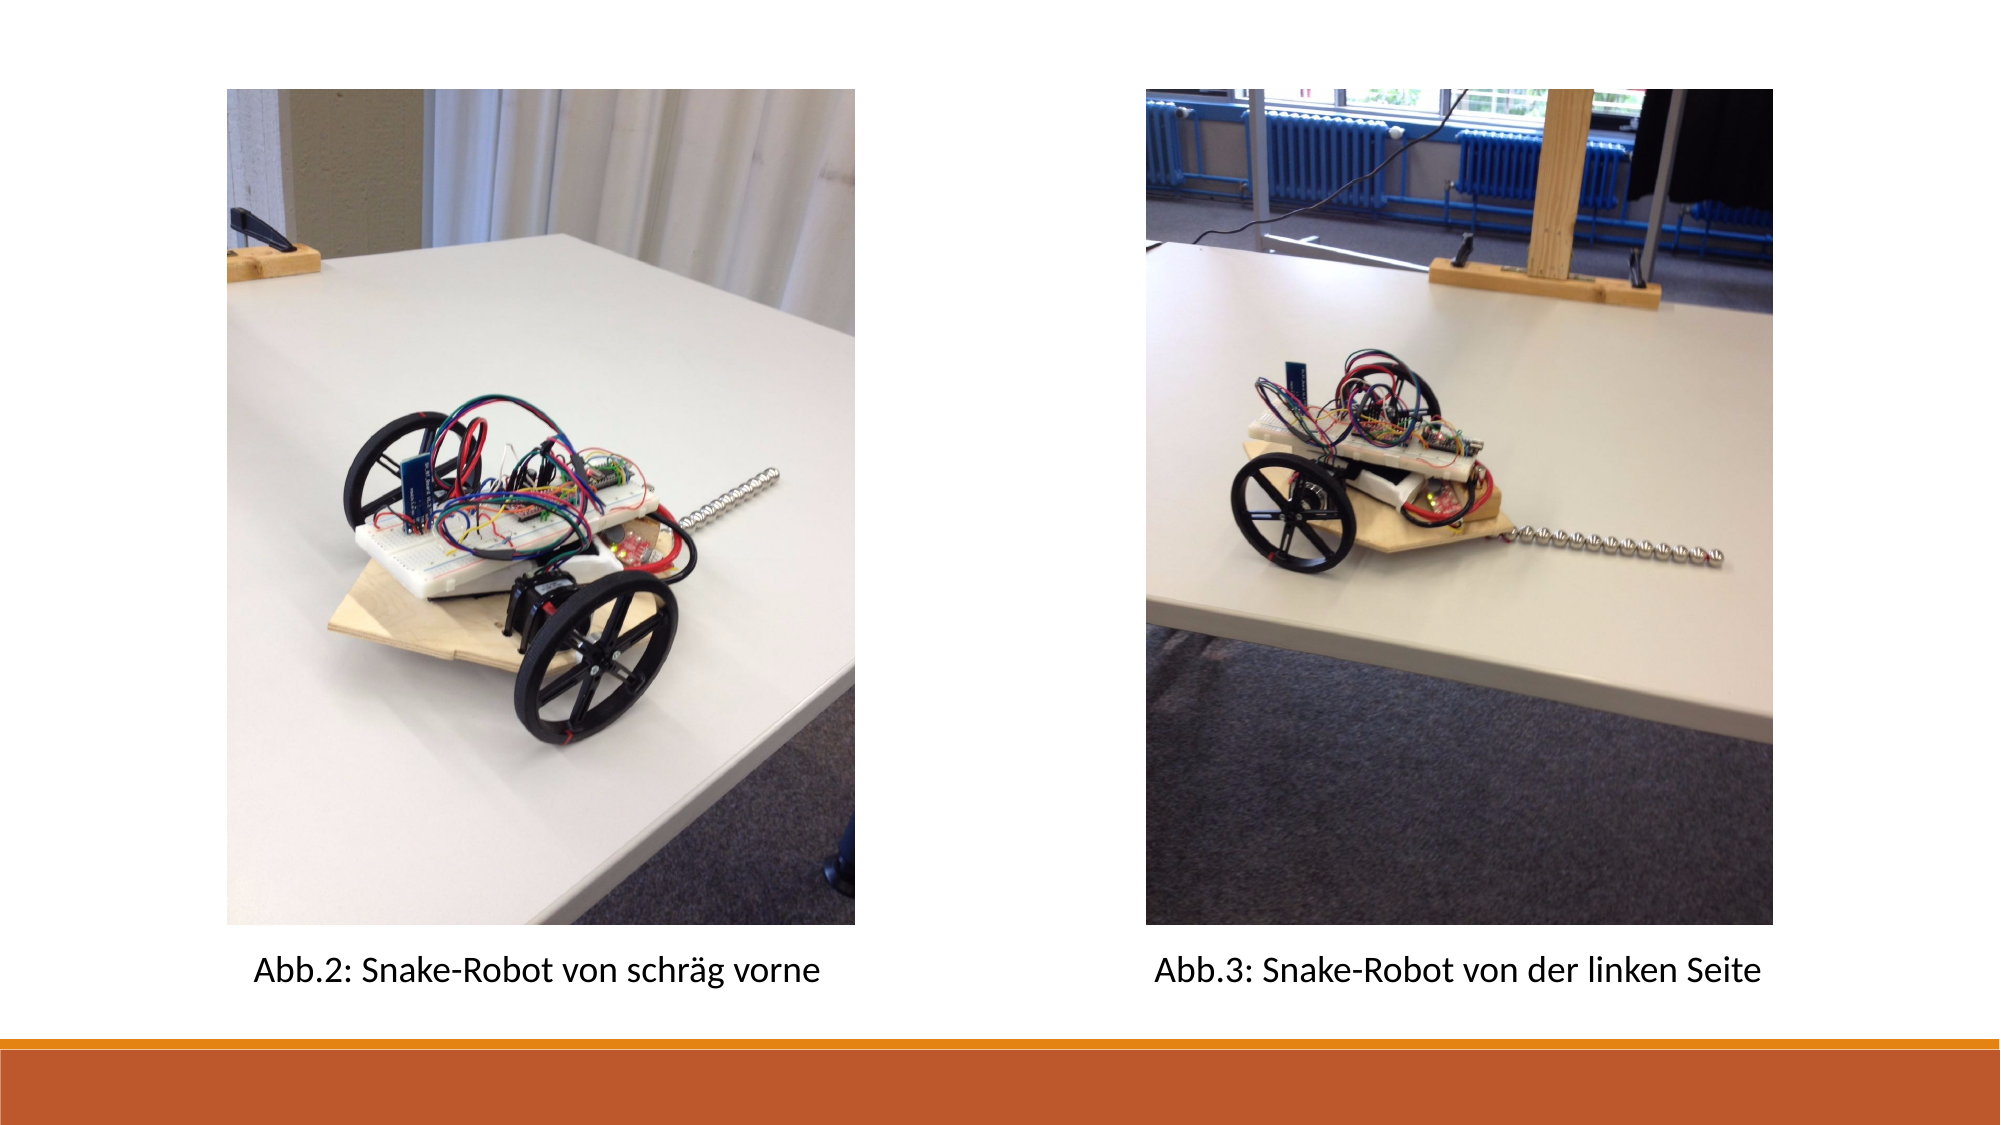

Abb.2: Snake-Robot von schräg vorne
Abb.3: Snake-Robot von der linken Seite